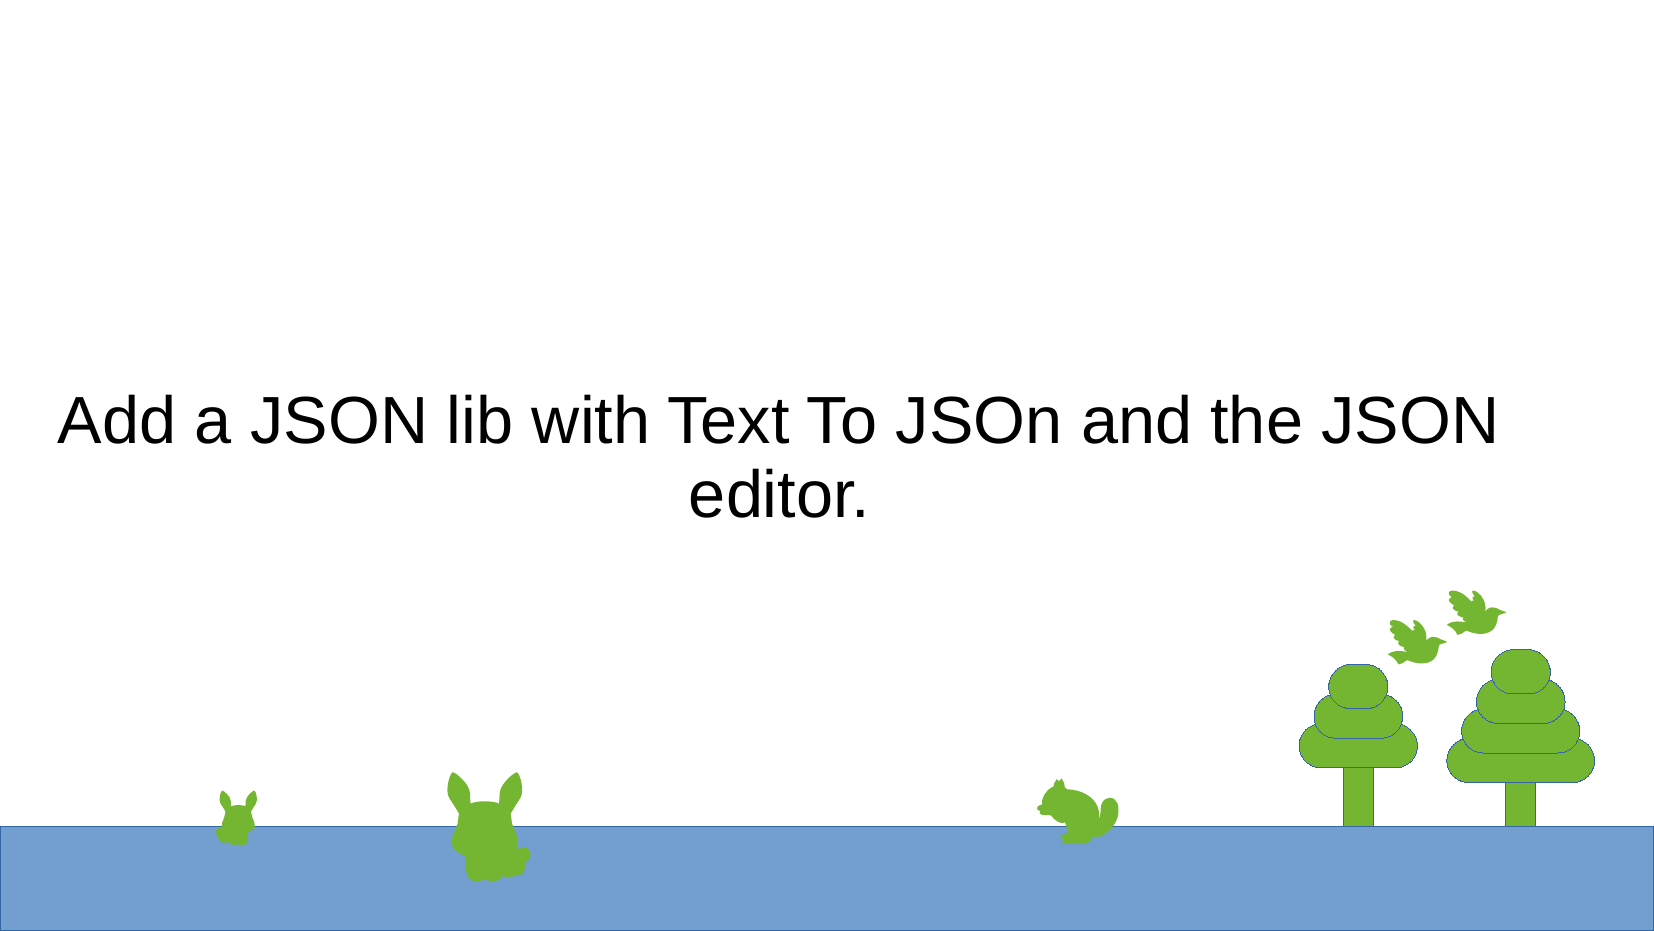

# Add a JSON lib with Text To JSOn and the JSON editor.